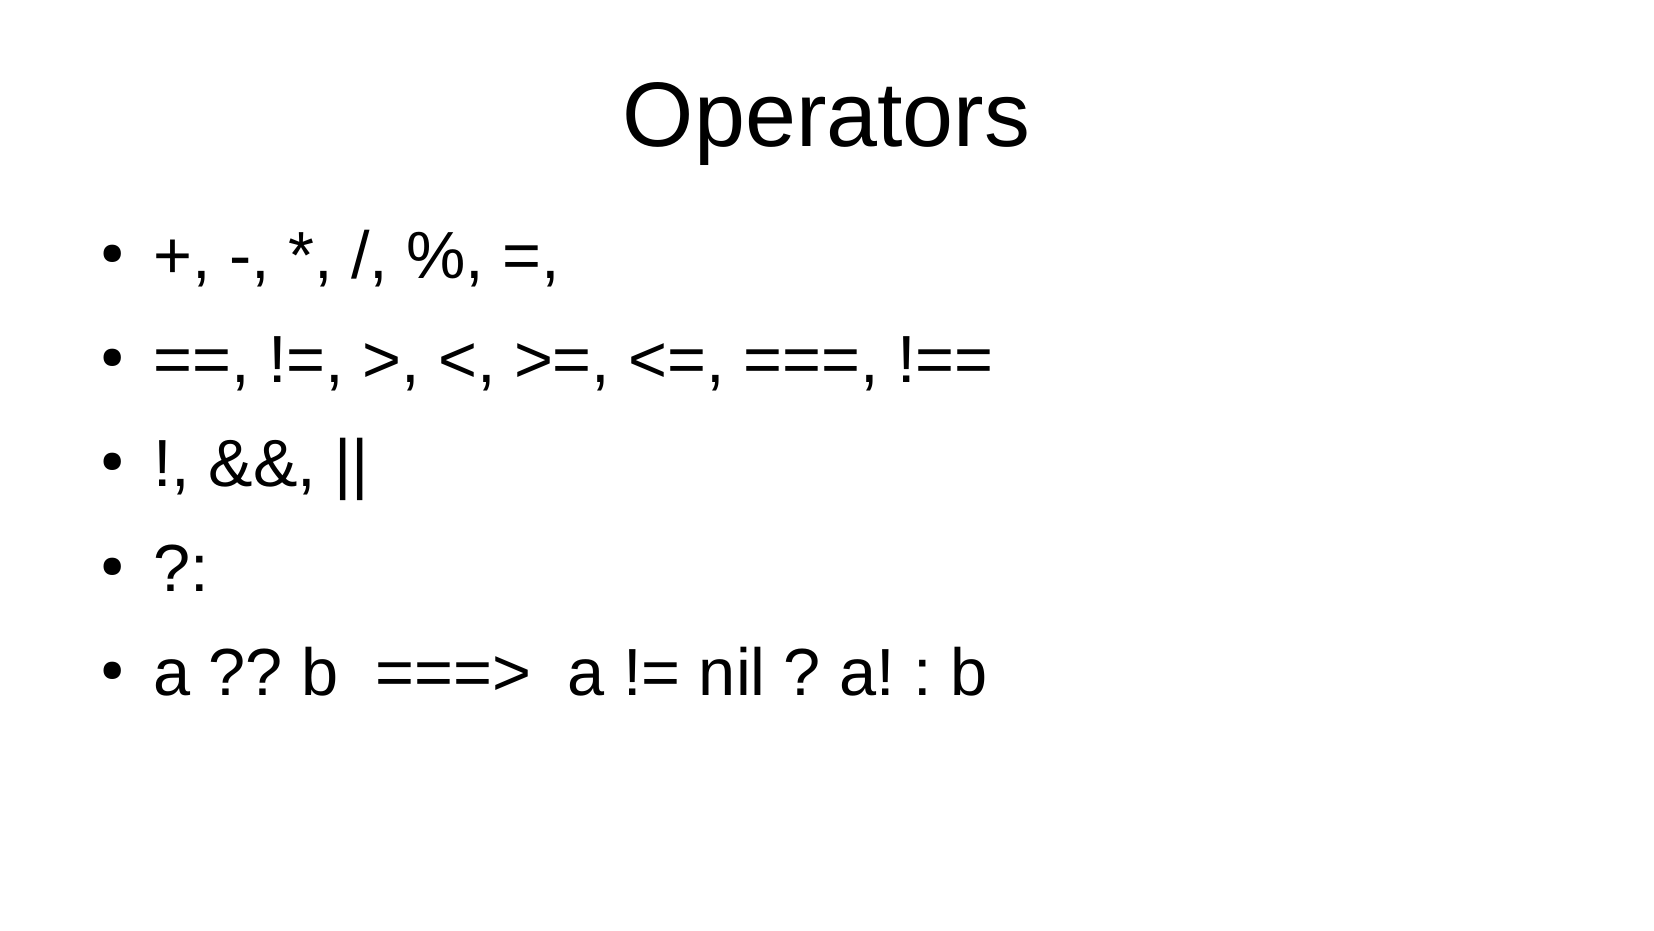

# Operators
+, -, *, /, %, =,
==, !=, >, <, >=, <=, ===, !==
!, &&, ||
?:
a ?? b ===> a != nil ? a! : b